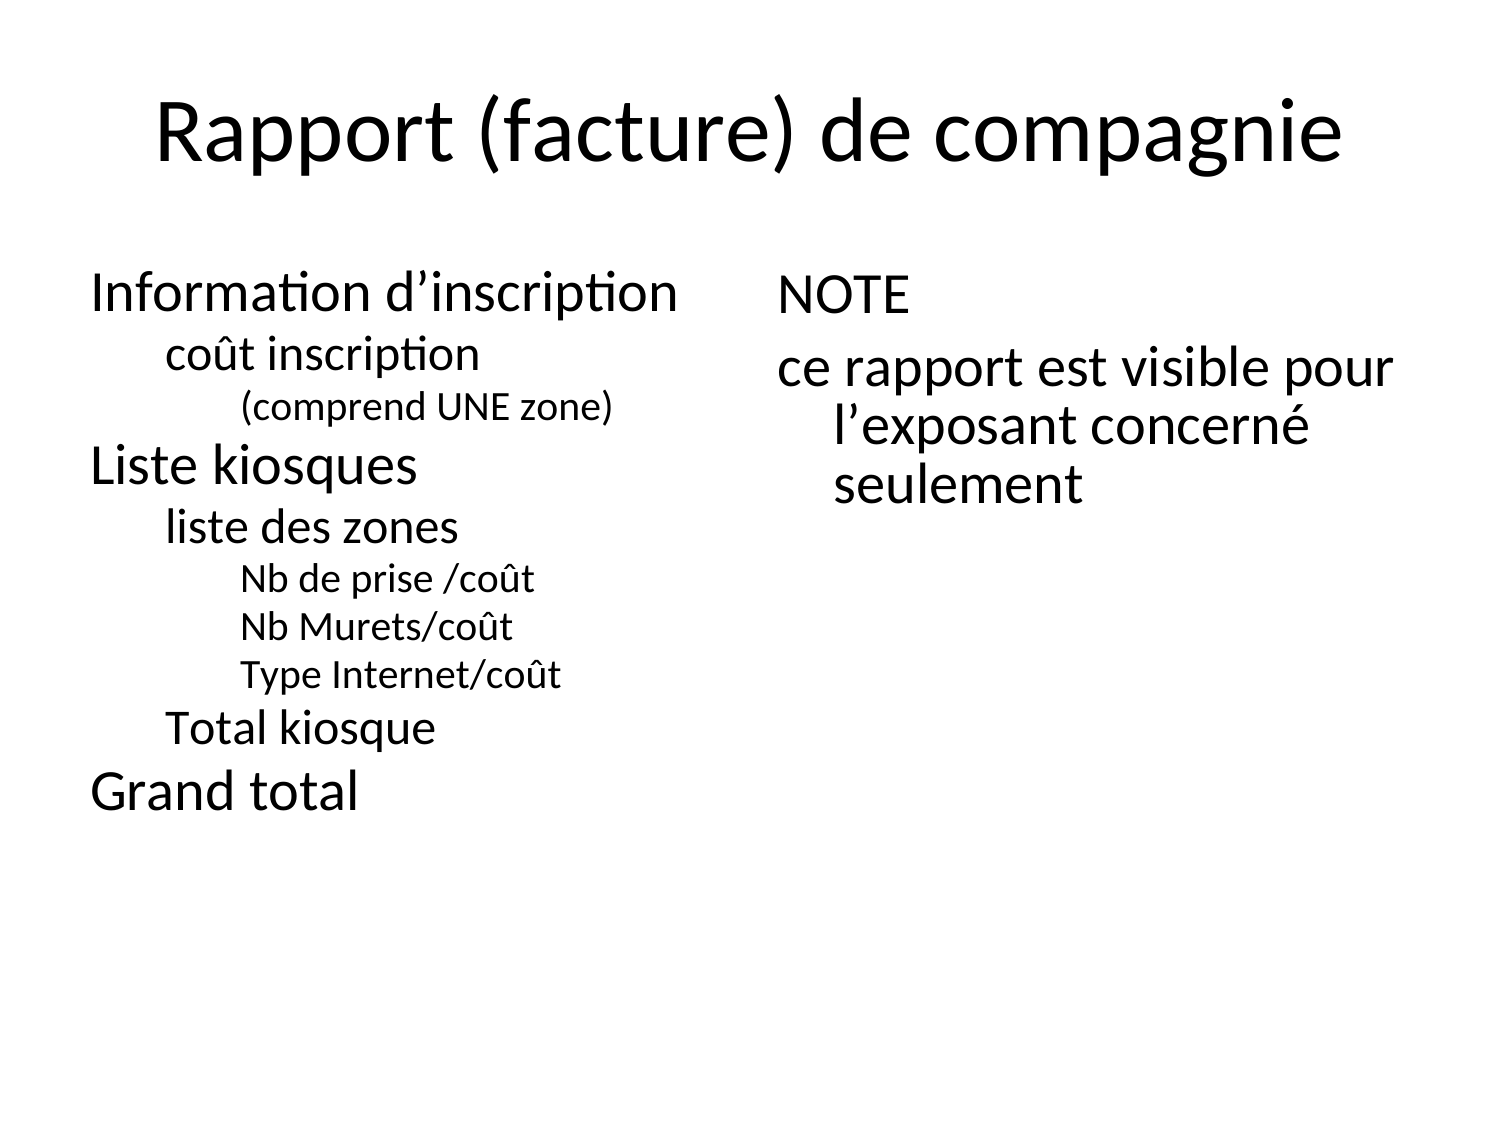

# Rapport (facture) de compagnie
Information d’inscription
coût inscription
(comprend UNE zone)
Liste kiosques
liste des zones
Nb de prise /coût
Nb Murets/coût
Type Internet/coût
Total kiosque
Grand total
NOTE
ce rapport est visible pour l’exposant concerné seulement